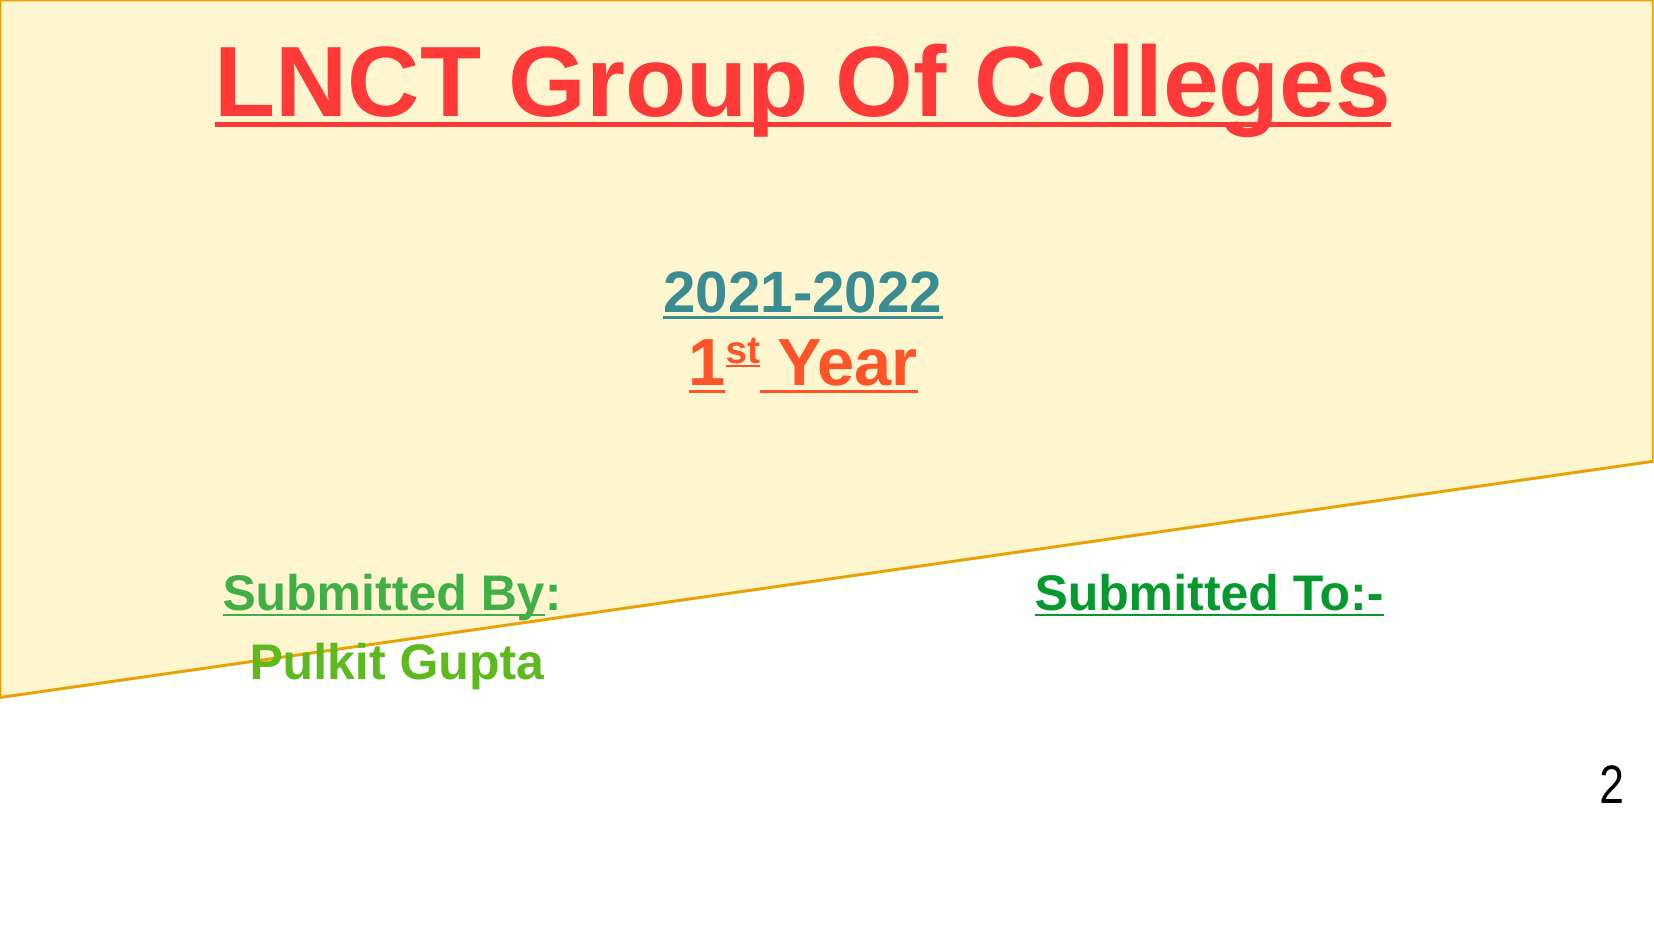

# LNCT Group Of Colleges 2021-2022 1st Year Submitted By: 	Submitted To:- Pulkit Gupta
2